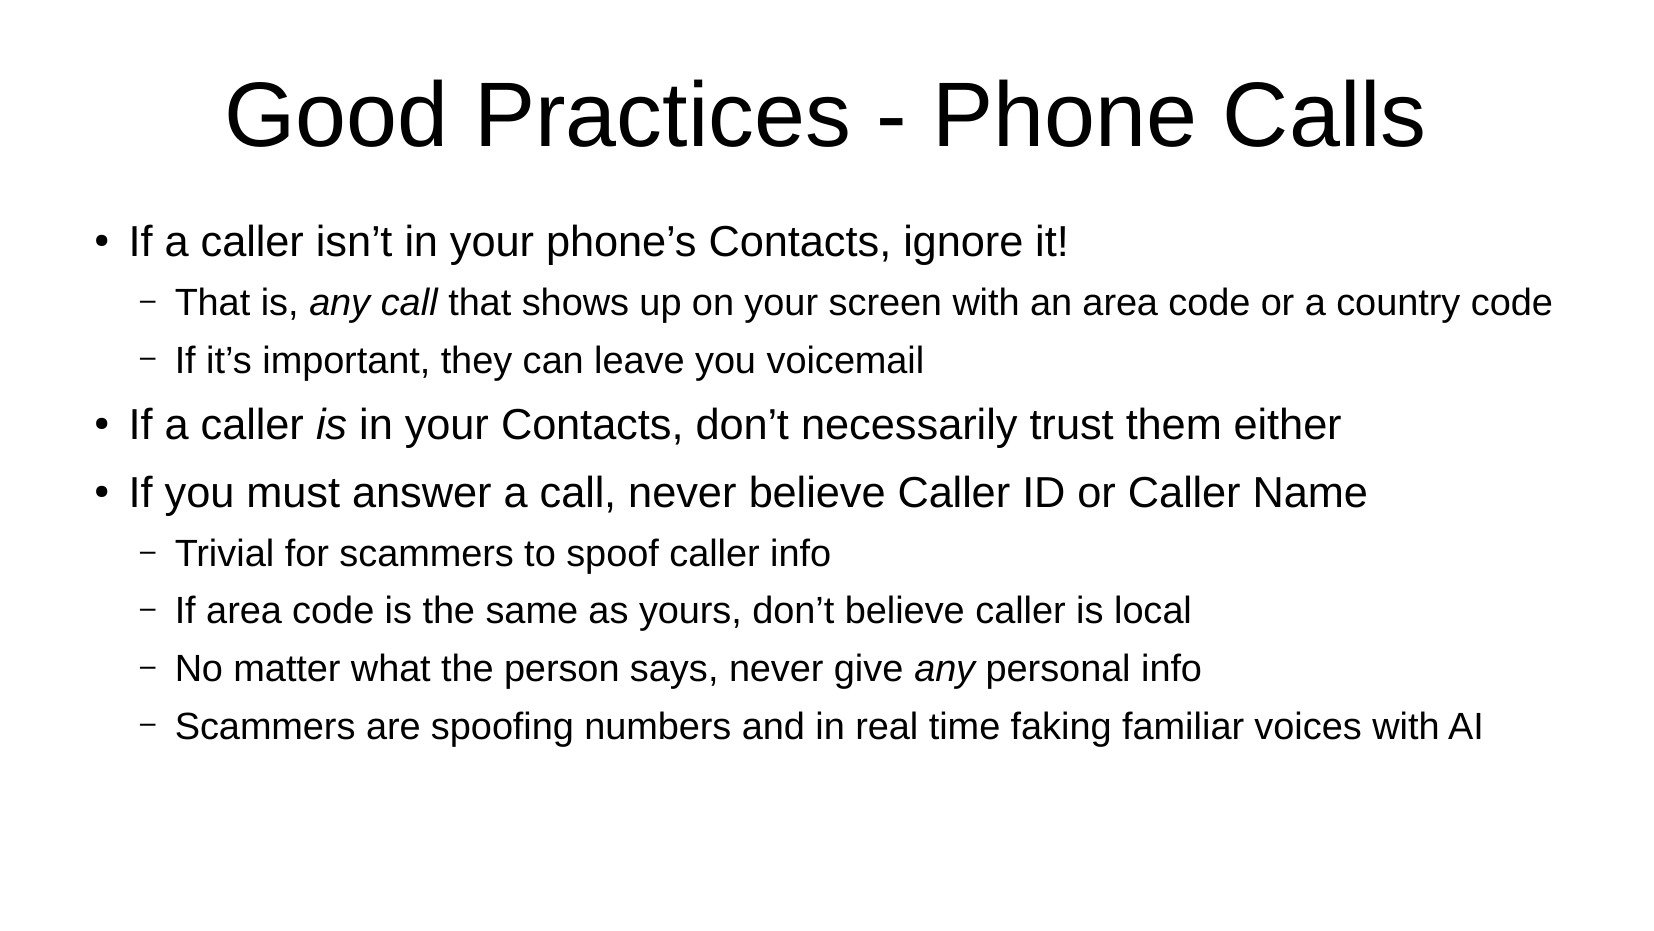

# Good Practices - Phone Calls
If a caller isn’t in your phone’s Contacts, ignore it!
That is, any call that shows up on your screen with an area code or a country code
If it’s important, they can leave you voicemail
If a caller is in your Contacts, don’t necessarily trust them either
If you must answer a call, never believe Caller ID or Caller Name
Trivial for scammers to spoof caller info
If area code is the same as yours, don’t believe caller is local
No matter what the person says, never give any personal info
Scammers are spoofing numbers and in real time faking familiar voices with AI